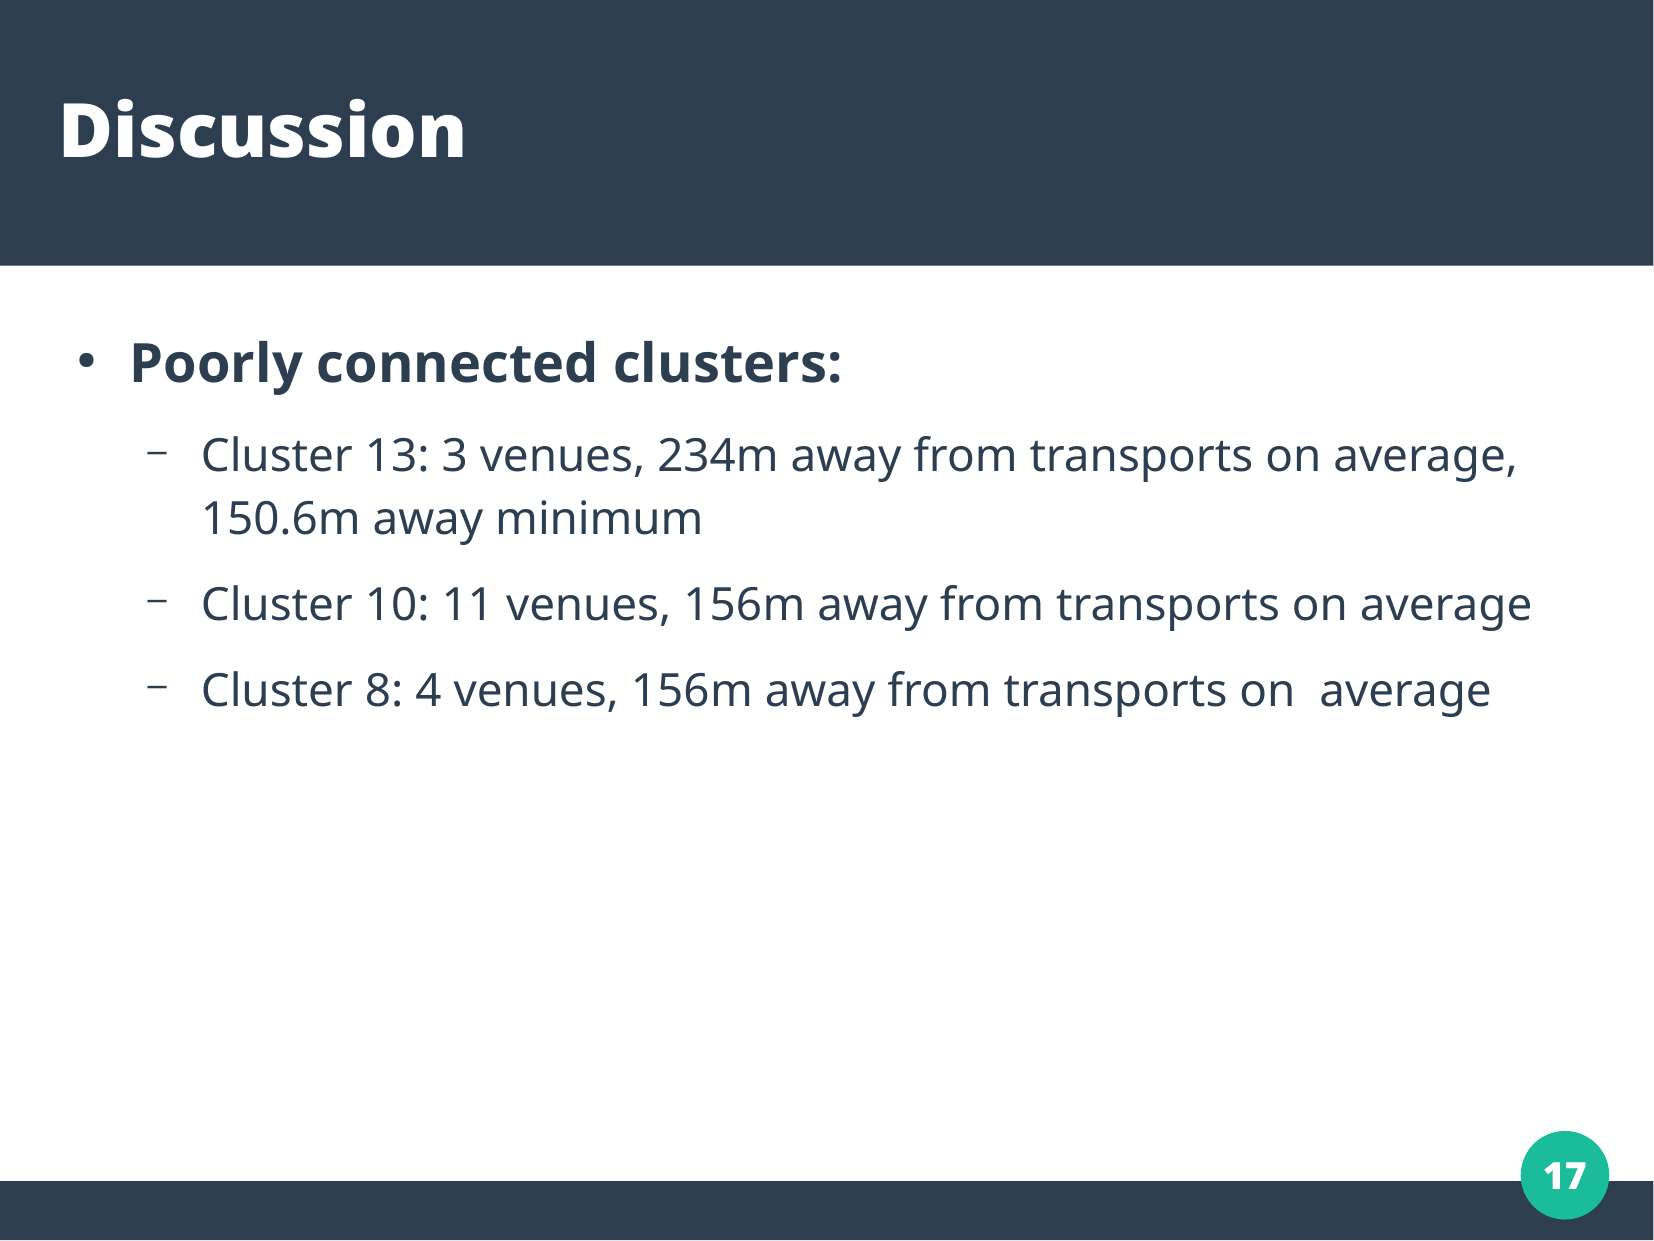

# Discussion
Poorly connected clusters:
Cluster 13: 3 venues, 234m away from transports on average, 150.6m away minimum
Cluster 10: 11 venues, 156m away from transports on average
Cluster 8: 4 venues, 156m away from transports on average
17